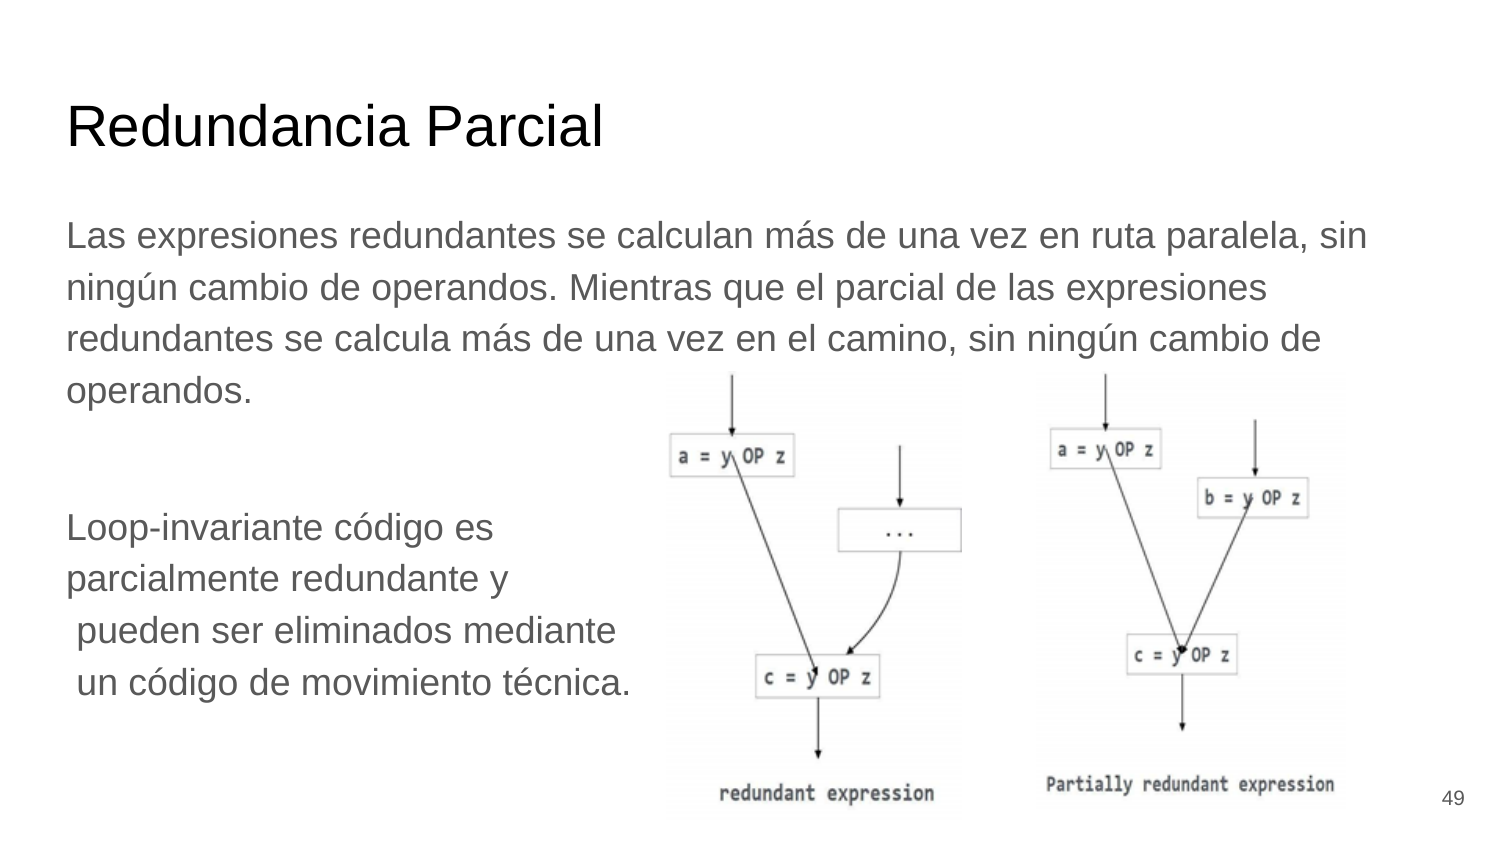

# Redundancia Parcial
Las expresiones redundantes se calculan más de una vez en ruta paralela, sin ningún cambio de operandos. Mientras que el parcial de las expresiones redundantes se calcula más de una vez en el camino, sin ningún cambio de operandos.
Loop-invariante código es
parcialmente redundante y
 pueden ser eliminados mediante
 un código de movimiento técnica.